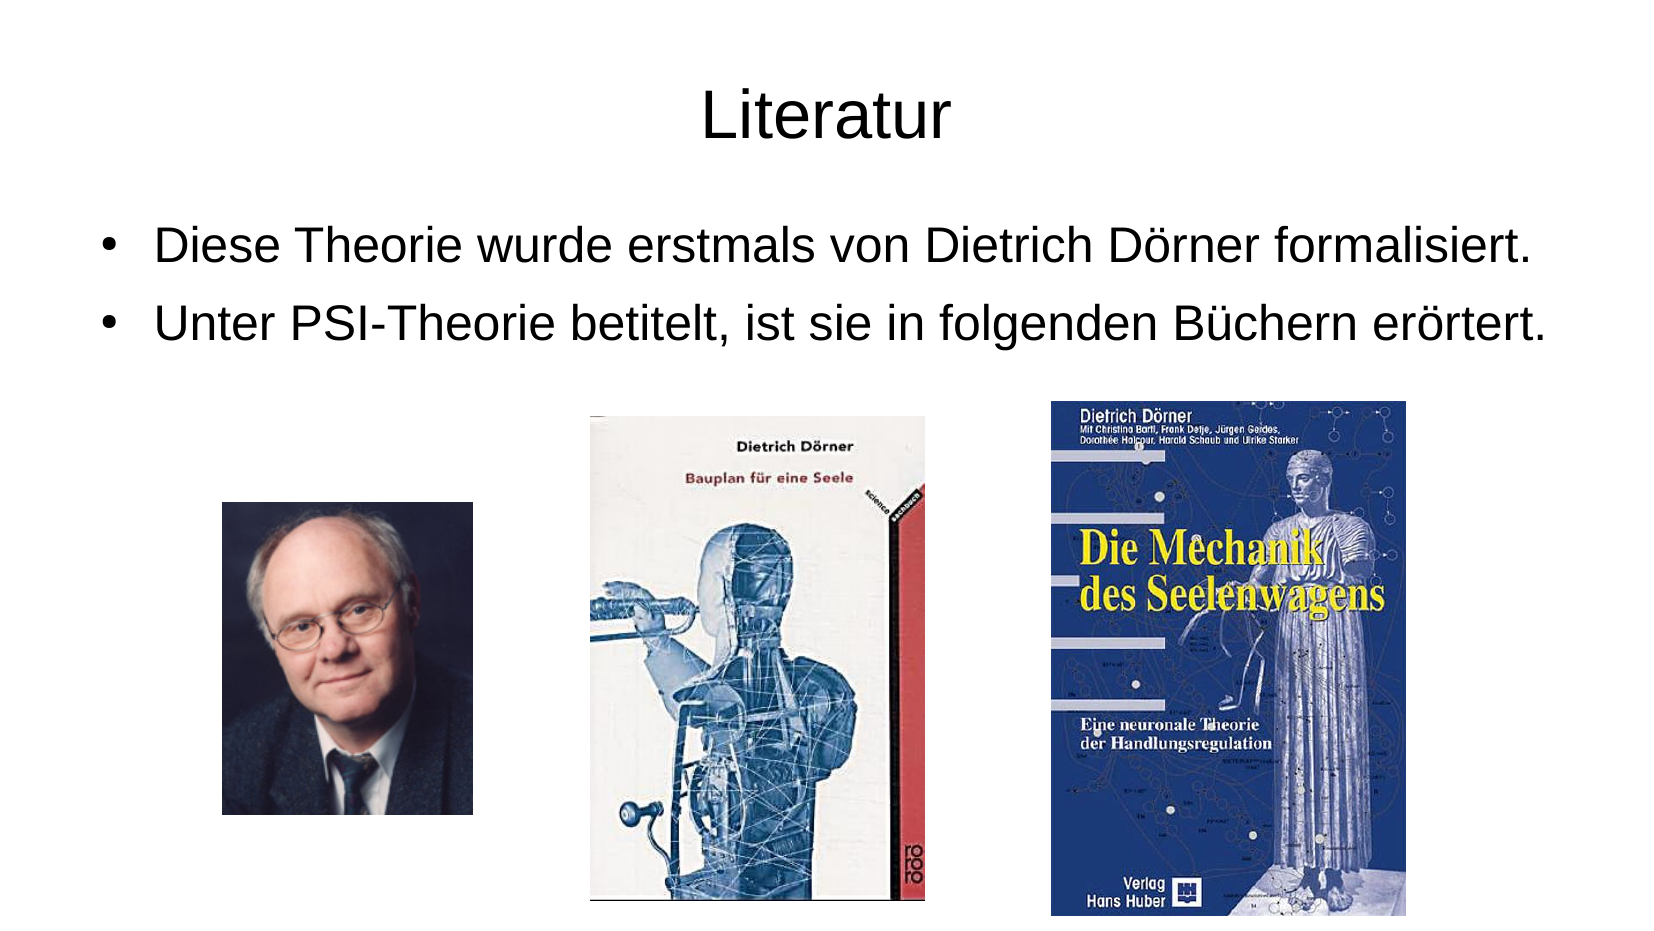

# Literatur
Diese Theorie wurde erstmals von Dietrich Dörner formalisiert.
Unter PSI-Theorie betitelt, ist sie in folgenden Büchern erörtert.